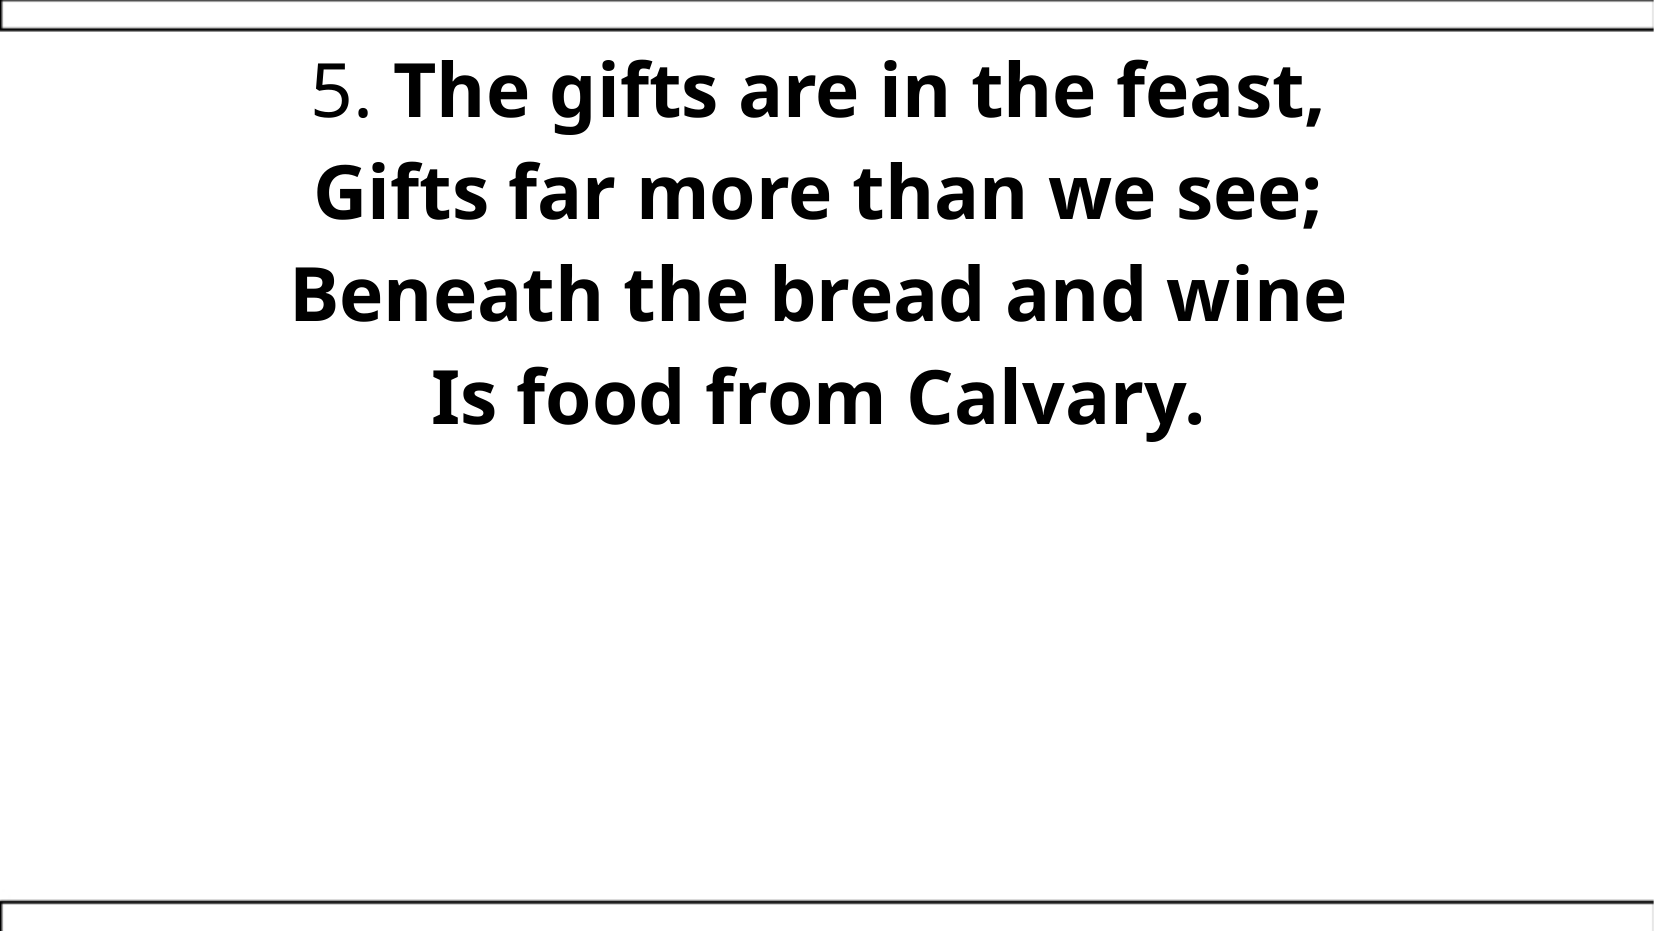

5. The gifts are in the feast,
Gifts far more than we see;
Beneath the bread and wine
Is food from Calvary.